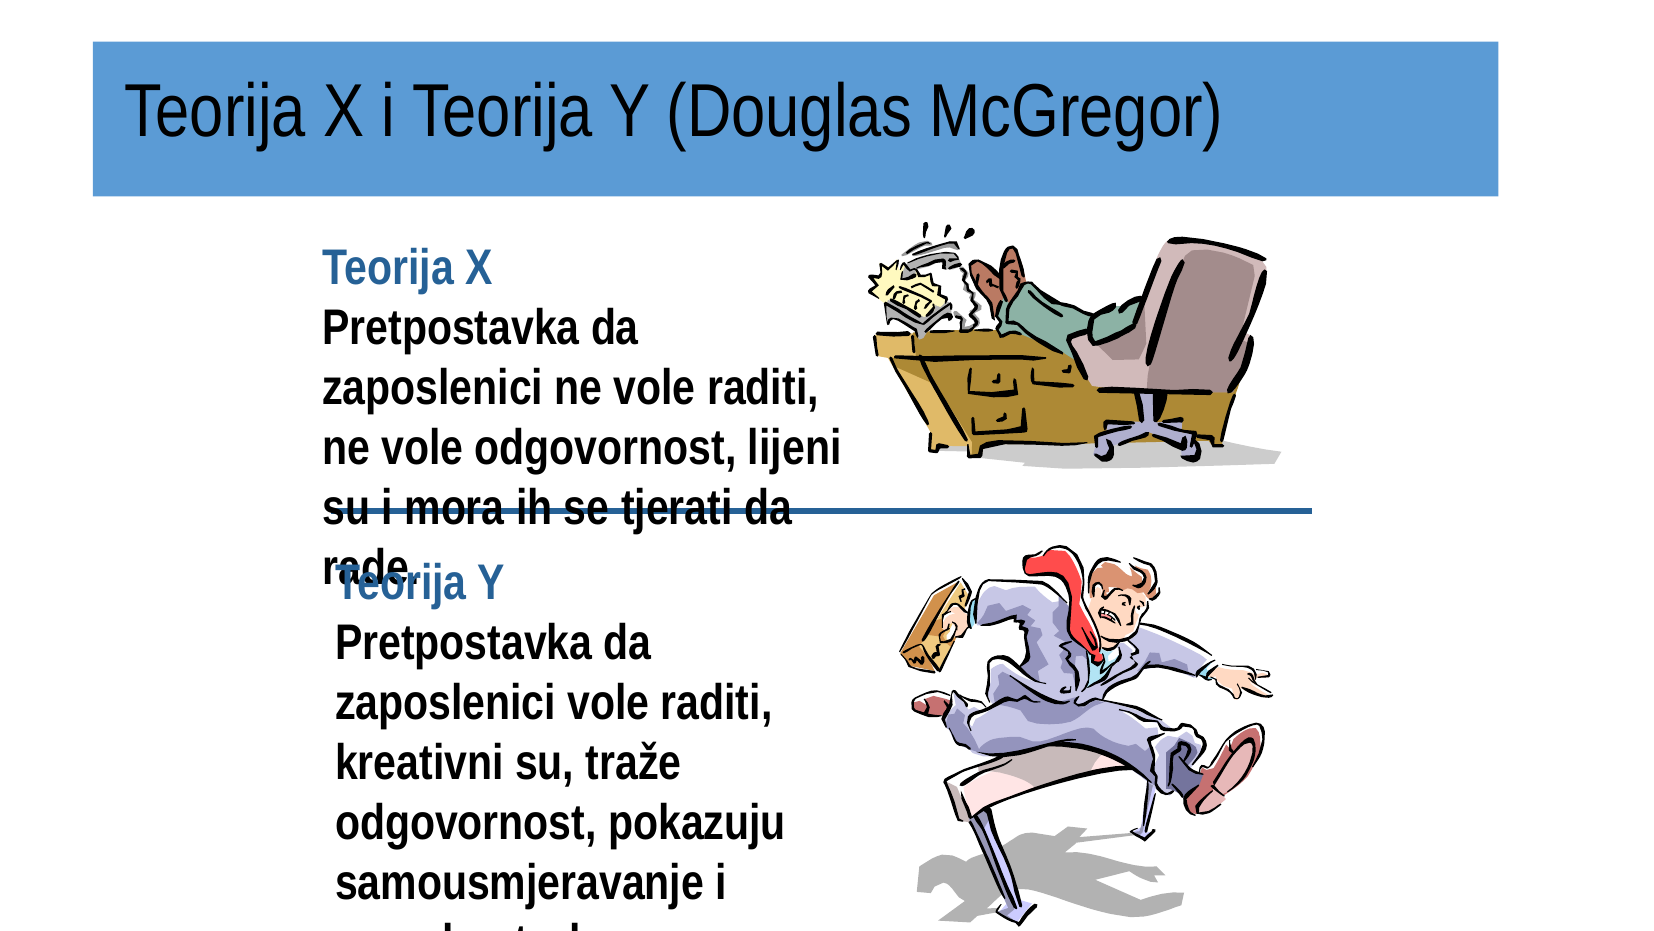

# Teorija X i Teorija Y (Douglas McGregor)
Teorija X
Pretpostavka da zaposlenici ne vole raditi, ne vole odgovornost, lijeni su i mora ih se tjerati da rade.
Teorija Y
Pretpostavka da zaposlenici vole raditi, kreativni su, traže odgovornost, pokazuju samousmjeravanje i samokontrolu.